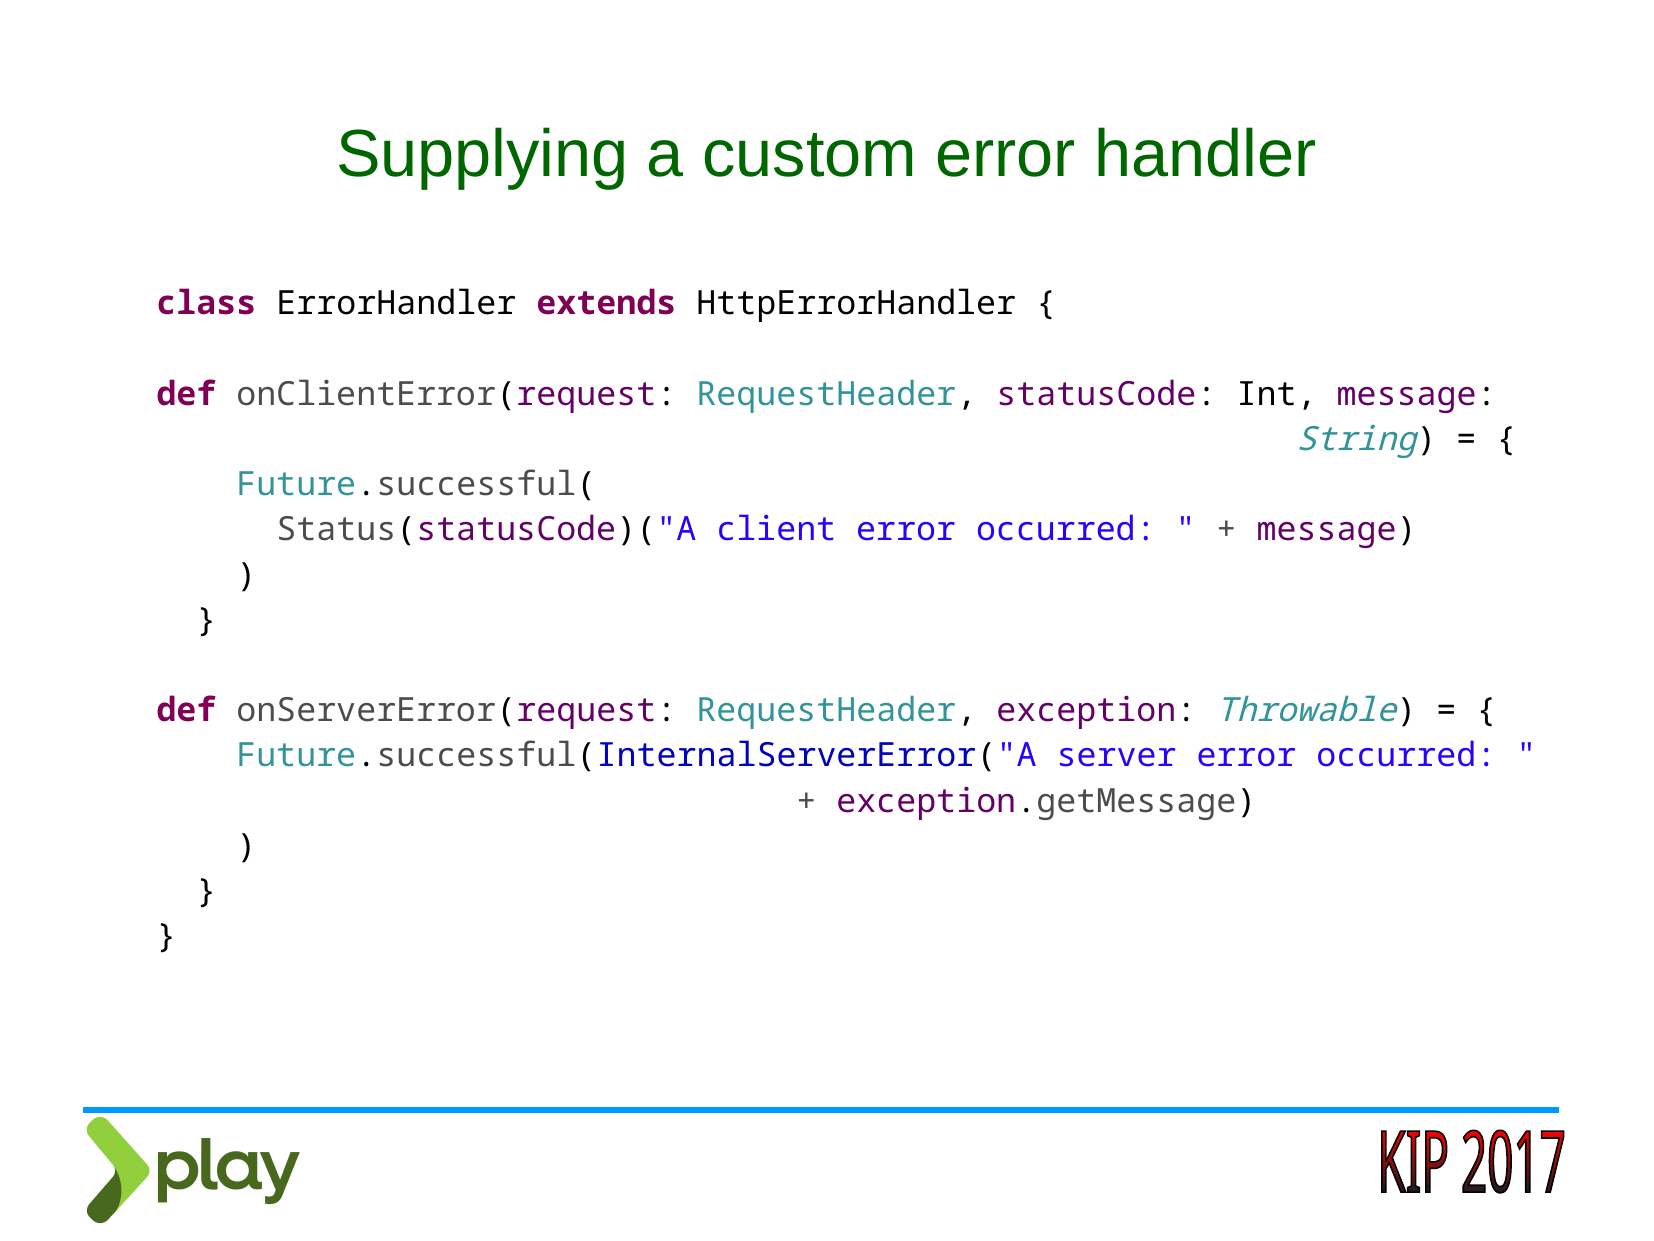

# Supplying a custom error handler
class ErrorHandler extends HttpErrorHandler {
def onClientError(request: RequestHeader, statusCode: Int, message:
 String) = {
 Future.successful(
 Status(statusCode)("A client error occurred: " + message)
 )
 }
def onServerError(request: RequestHeader, exception: Throwable) = {
 Future.successful(InternalServerError("A server error occurred: "
 + exception.getMessage)
 )
 }
}